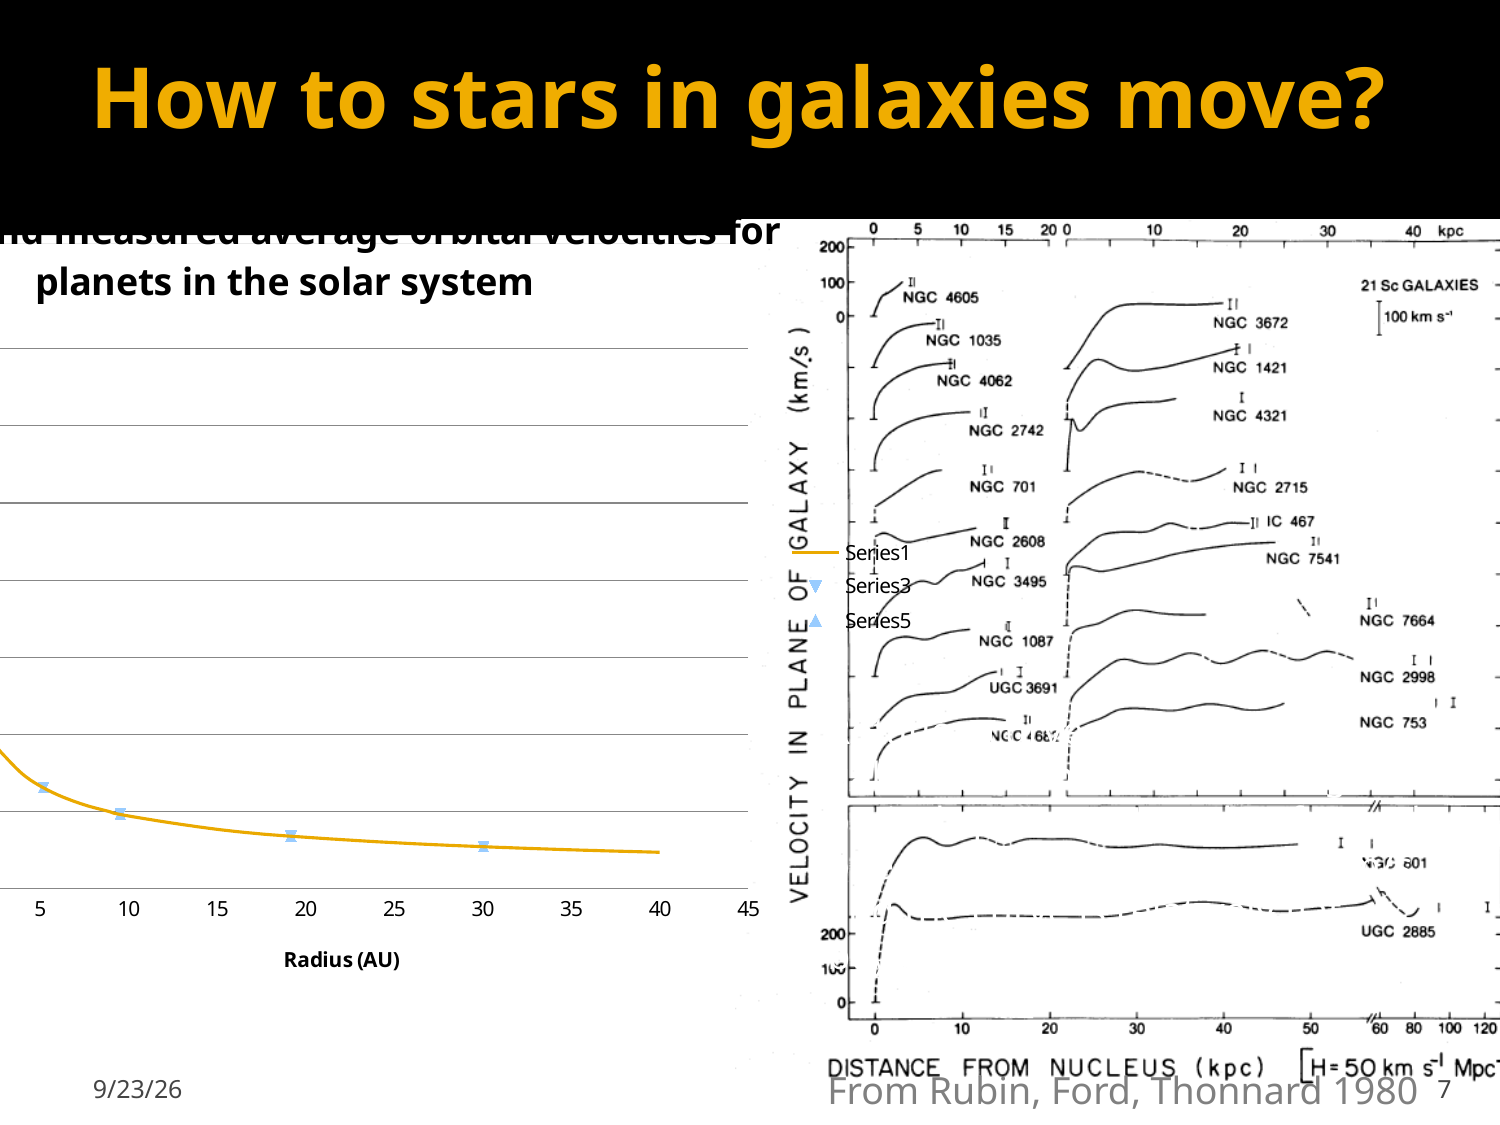

# How to stars in galaxies move?
### Chart: Predicted and measured average orbital velocities for planets in the solar system
| Category | | | |
|---|---|---|---|
Rotation curves of 21 spiral galaxies, as measured through optical spectra. Note that for each one, the peak is around 200 km/s, and the curve is relatively flat beyond 10 kpc.
From Rubin, Ford, Thonnard 1980